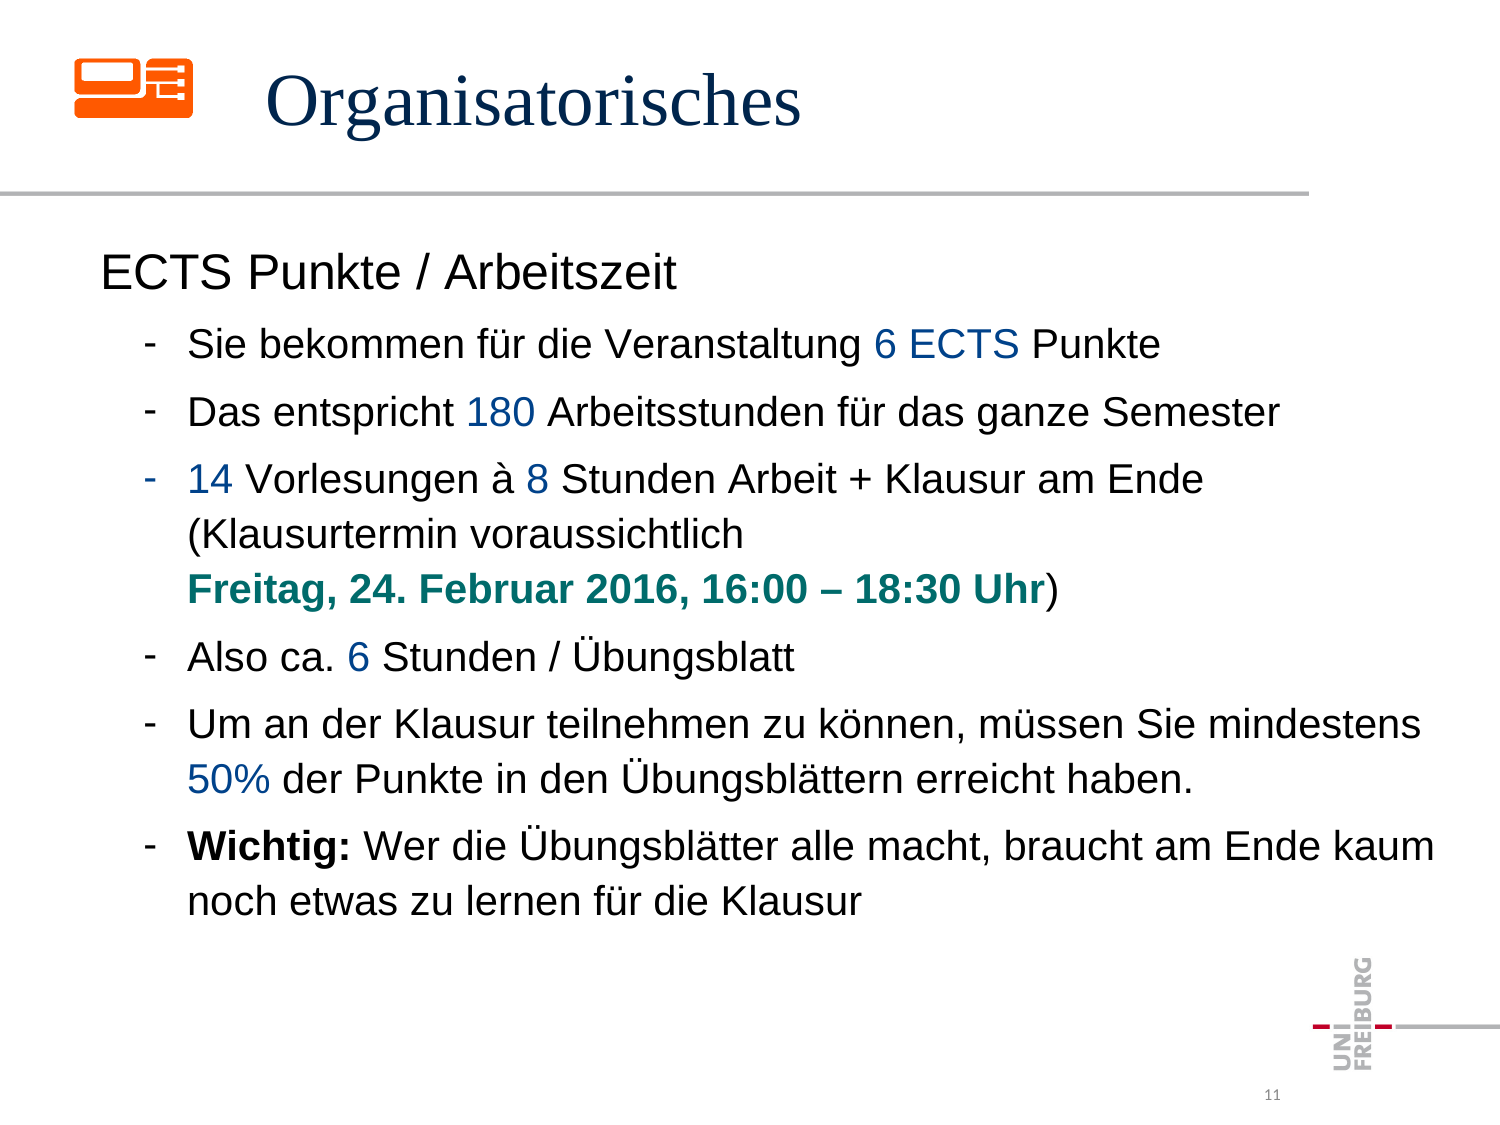

Organisatorisches
ECTS Punkte / Arbeitszeit
Sie bekommen für die Veranstaltung 6 ECTS Punkte
Das entspricht 180 Arbeitsstunden für das ganze Semester
14 Vorlesungen à 8 Stunden Arbeit + Klausur am Ende (Klausurtermin voraussichtlich
Freitag, 24. Februar 2016, 16:00 – 18:30 Uhr)
Also ca. 6 Stunden / Übungsblatt
Um an der Klausur teilnehmen zu können, müssen Sie mindestens 50% der Punkte in den Übungsblättern erreicht haben.
Wichtig: Wer die Übungsblätter alle macht, braucht am Ende kaum noch etwas zu lernen für die Klausur